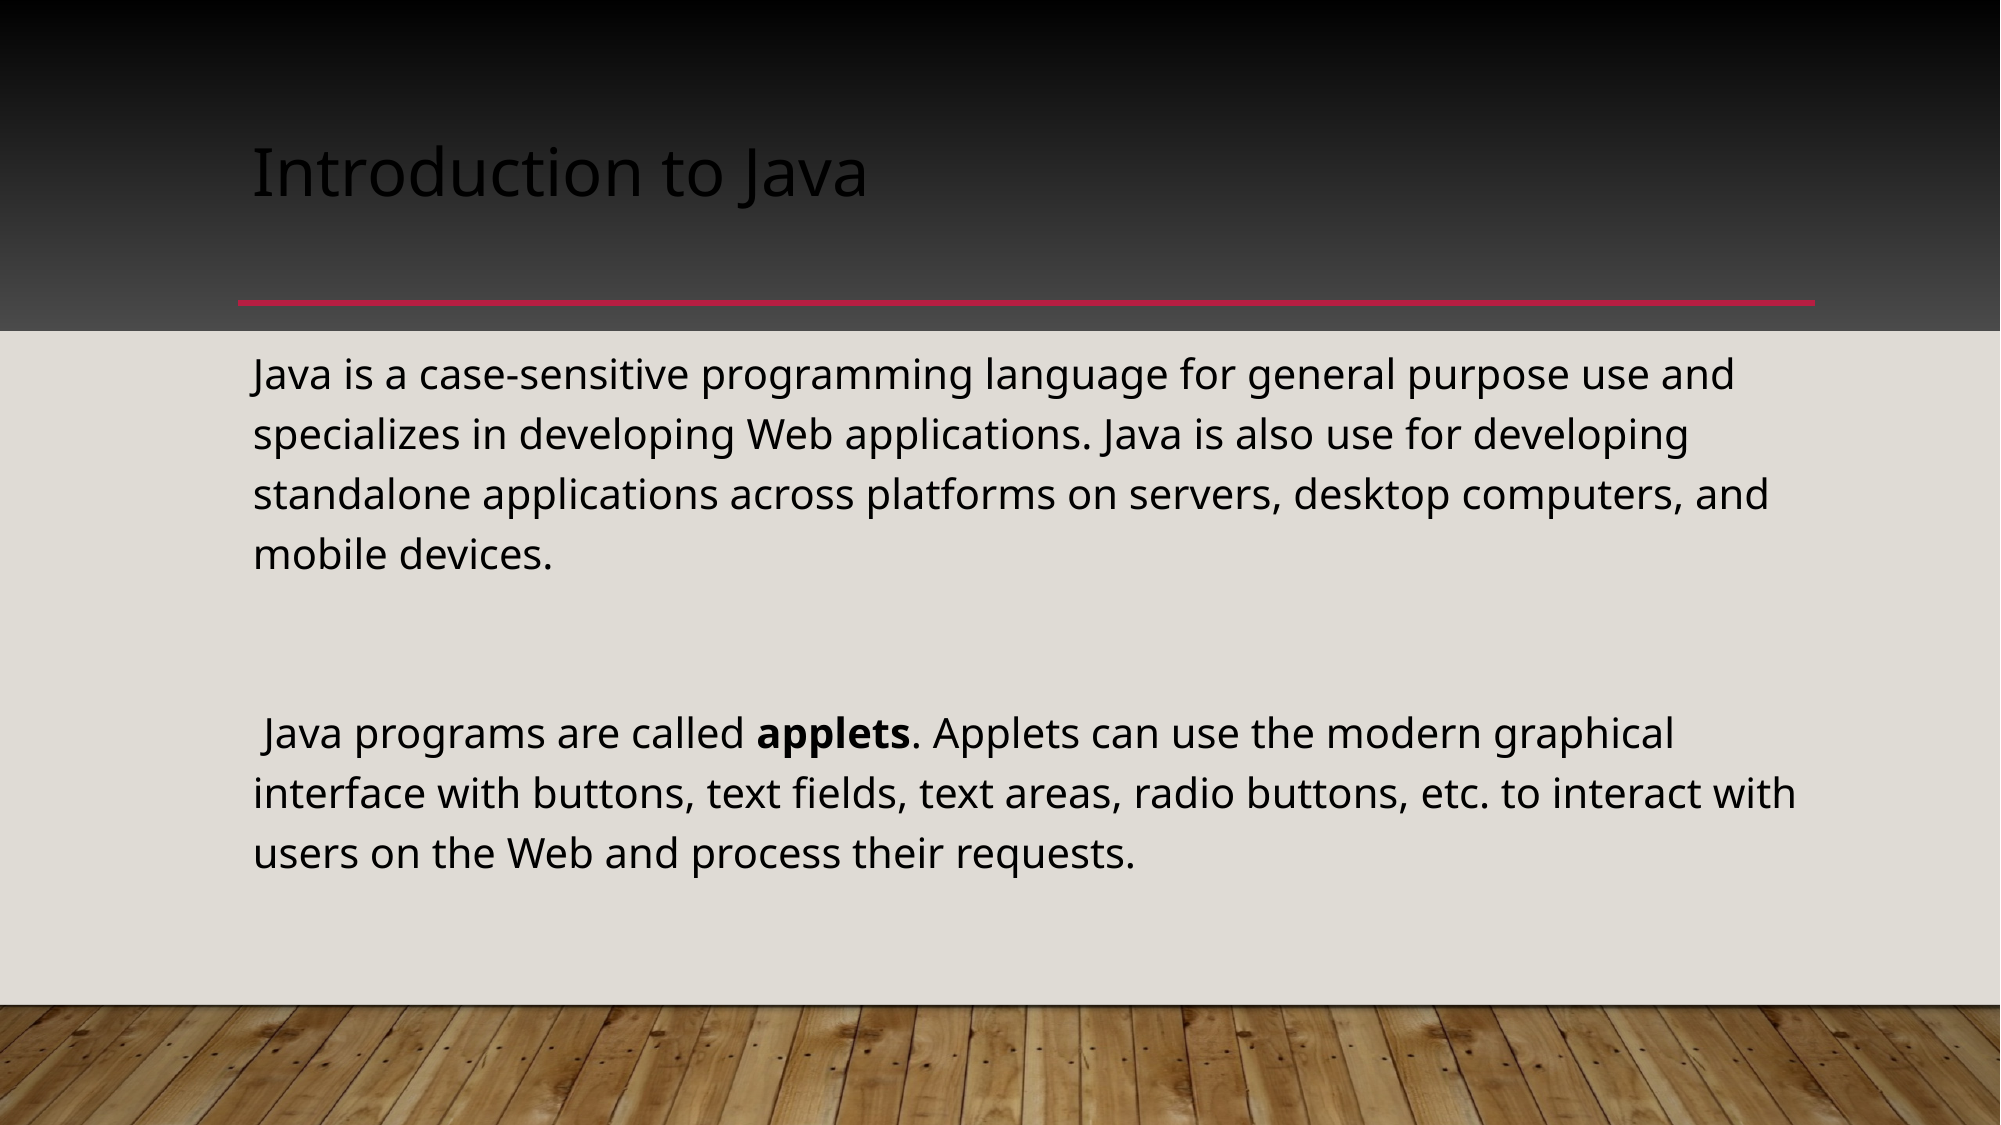

# Introduction to Java
Java is a case-sensitive programming language for general purpose use and specializes in developing Web applications. Java is also use for developing standalone applications across platforms on servers, desktop computers, and mobile devices.
 Java programs are called applets. Applets can use the modern graphical interface with buttons, text fields, text areas, radio buttons, etc. to interact with users on the Web and process their requests.